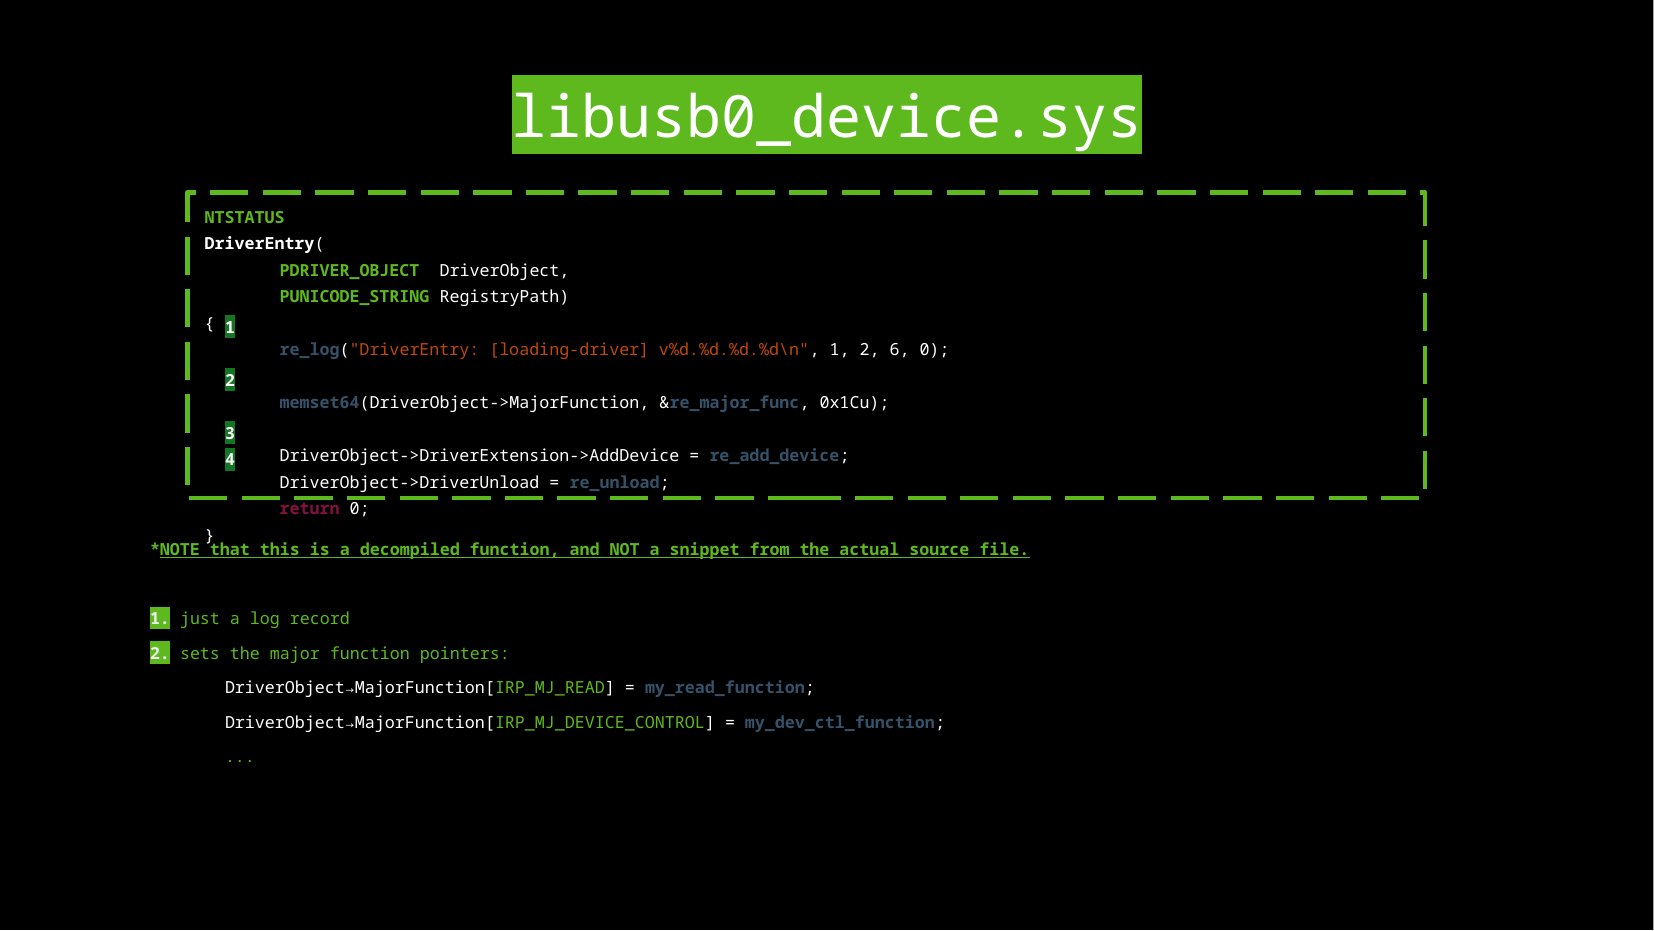

# libusb0_device.sys
NTSTATUS
DriverEntry(
	PDRIVER_OBJECT DriverObject,
	PUNICODE_STRING RegistryPath)
{
	re_log("DriverEntry: [loading-driver] v%d.%d.%d.%d\n", 1, 2, 6, 0);
	memset64(DriverObject->MajorFunction, &re_major_func, 0x1Cu);
	DriverObject->DriverExtension->AddDevice = re_add_device;
	DriverObject->DriverUnload = re_unload;
	return 0;
}
1
2
3
4
*NOTE that this is a decompiled function, and NOT a snippet from the actual source file.
1. just a log record
2. sets the major function pointers:
	DriverObject→MajorFunction[IRP_MJ_READ] = my_read_function;
	DriverObject→MajorFunction[IRP_MJ_DEVICE_CONTROL] = my_dev_ctl_function;
	...